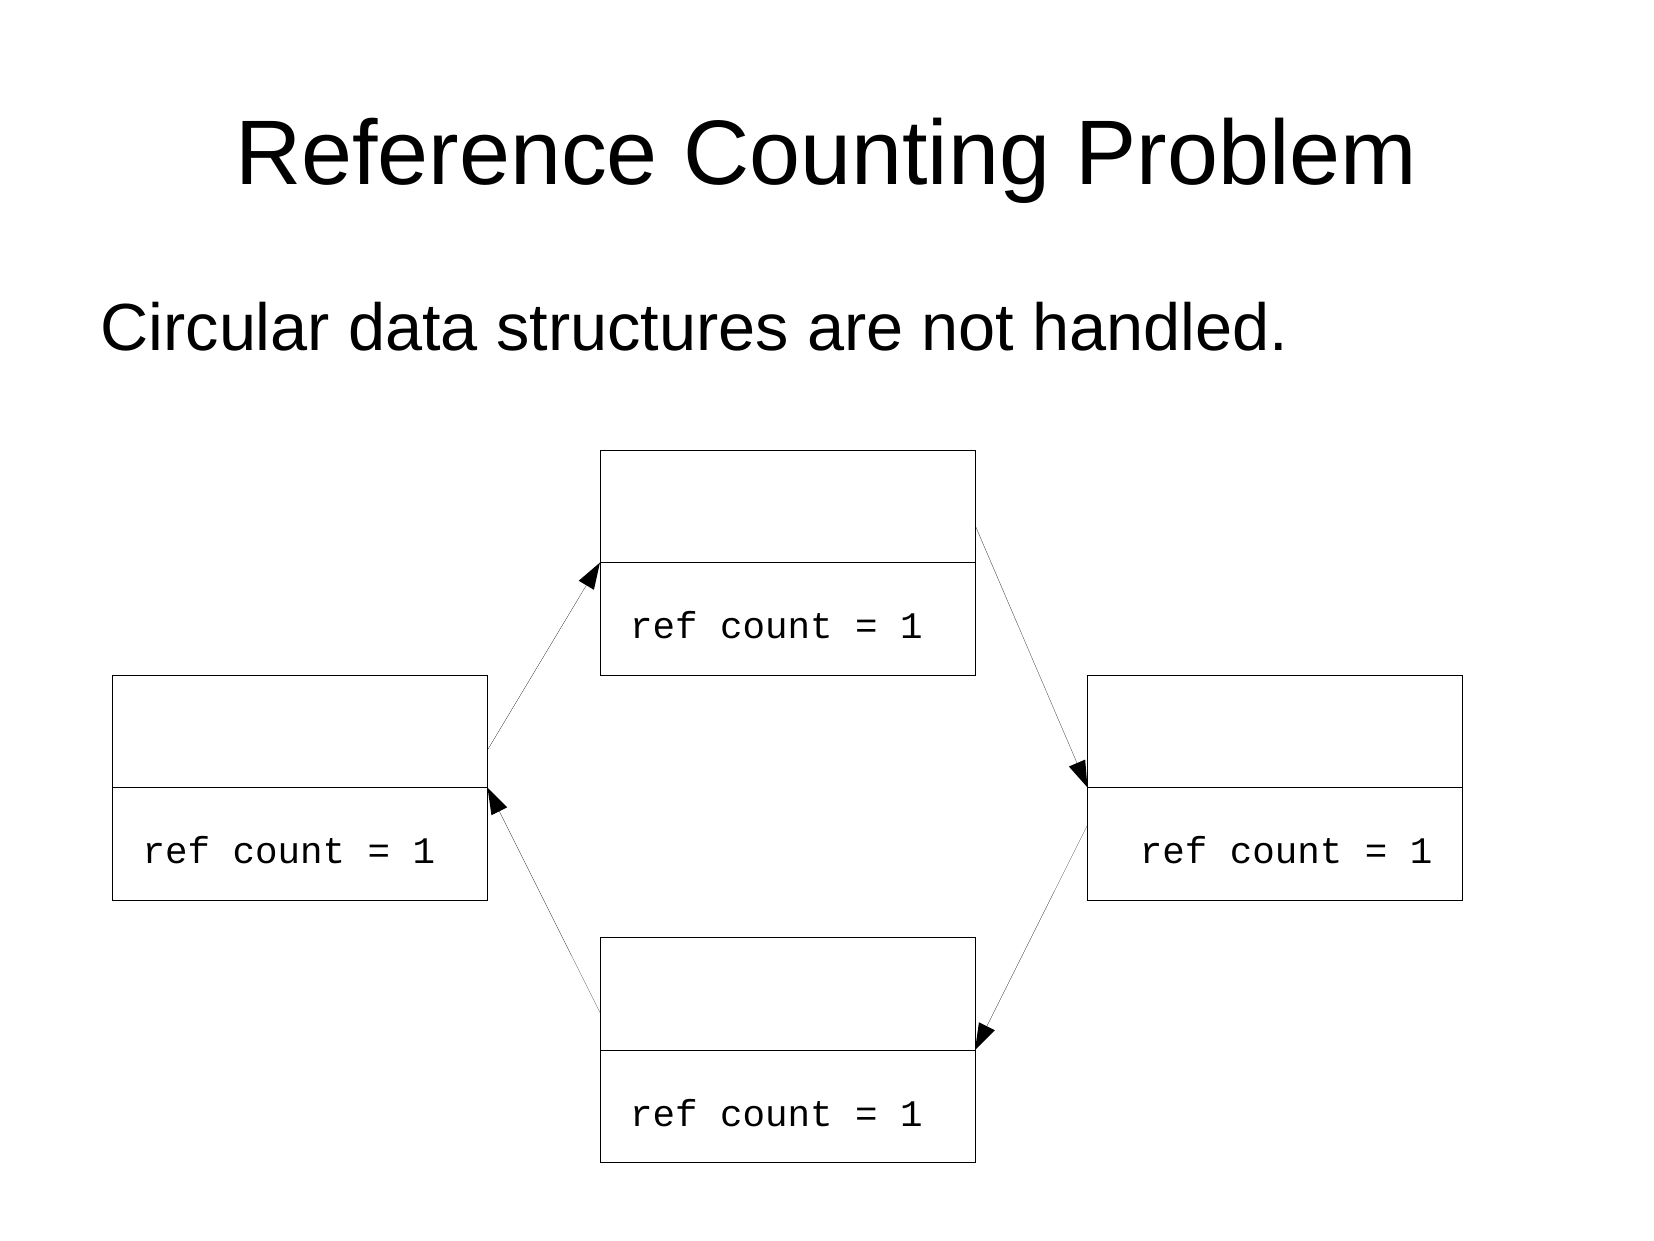

# Reference Counting Problem
Circular data structures are not handled.
ref count = 1
ref count = 1
ref count = 1
ref count = 1